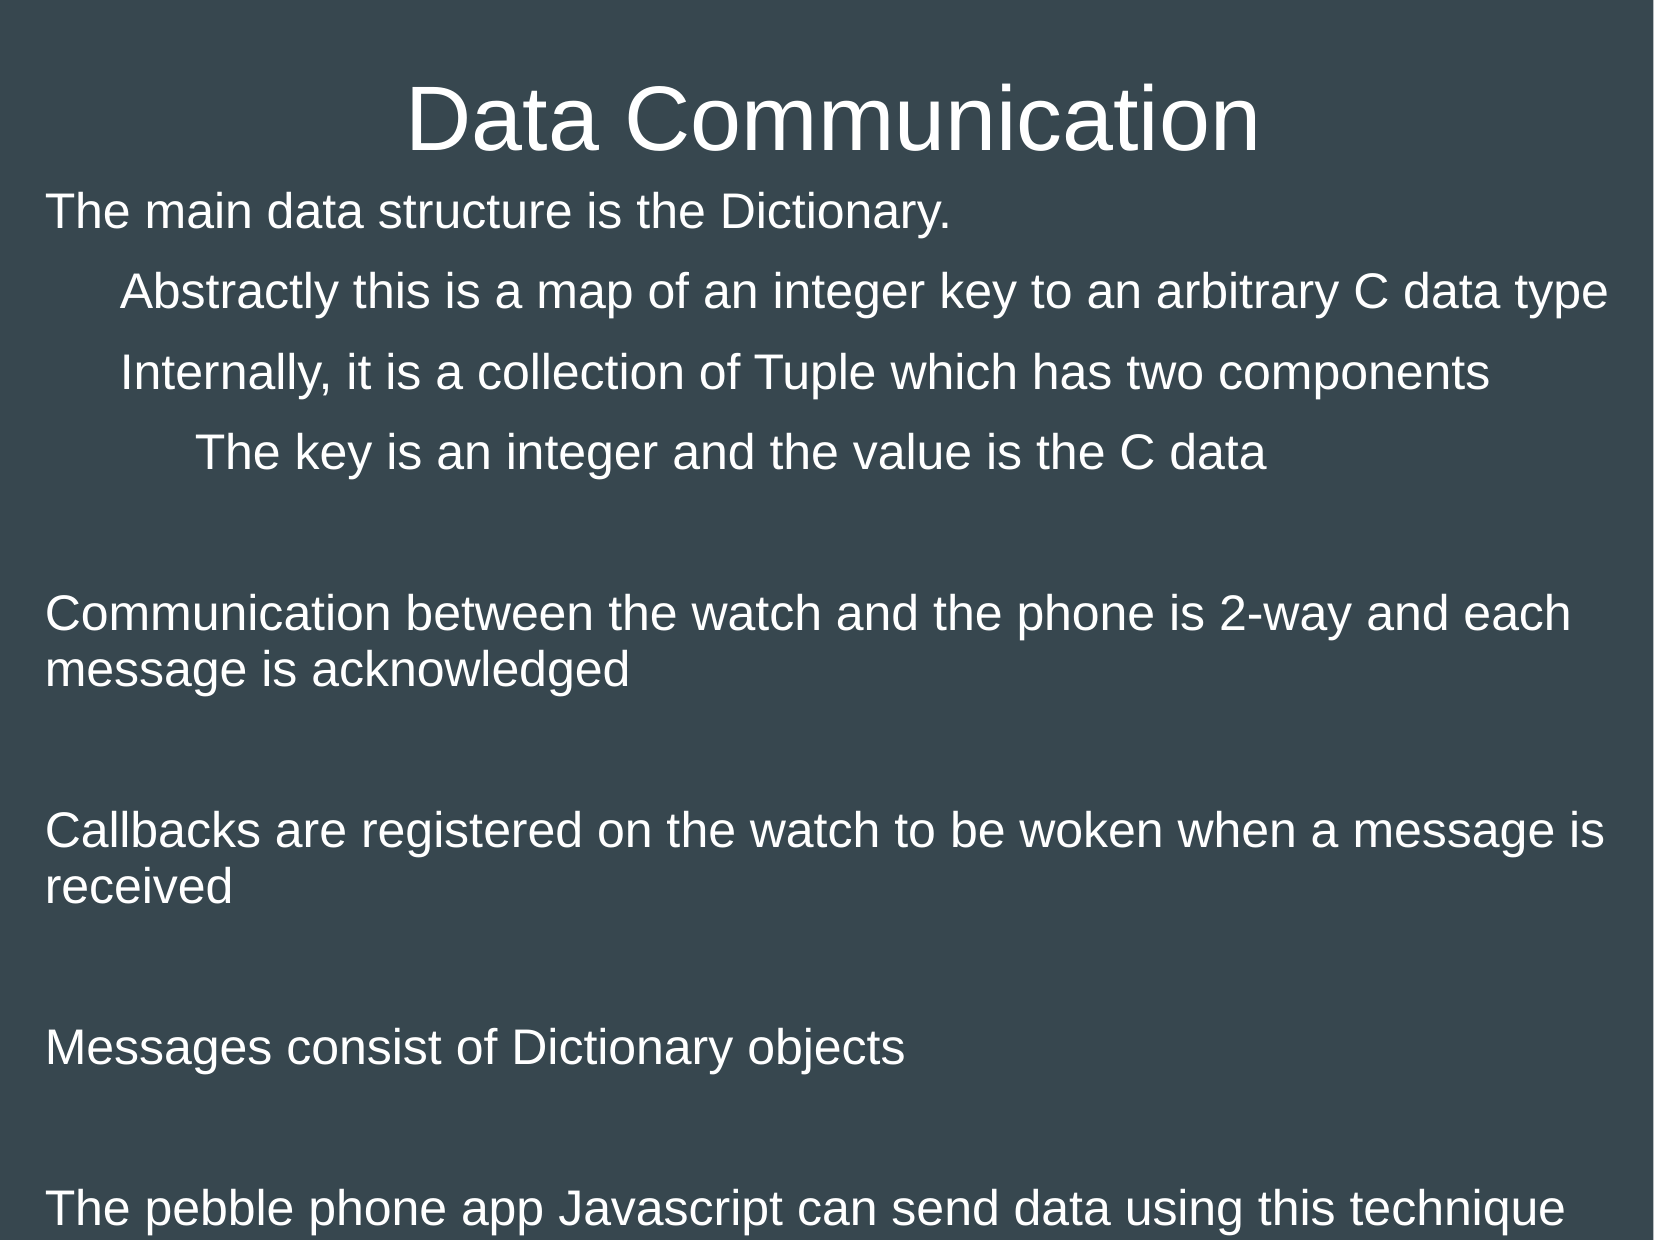

# Data Communication
The main data structure is the Dictionary.
	Abstractly this is a map of an integer key to an arbitrary C data type
	Internally, it is a collection of Tuple which has two components
		The key is an integer and the value is the C data
Communication between the watch and the phone is 2-way and each message is acknowledged
Callbacks are registered on the watch to be woken when a message is received
Messages consist of Dictionary objects
The pebble phone app Javascript can send data using this technique